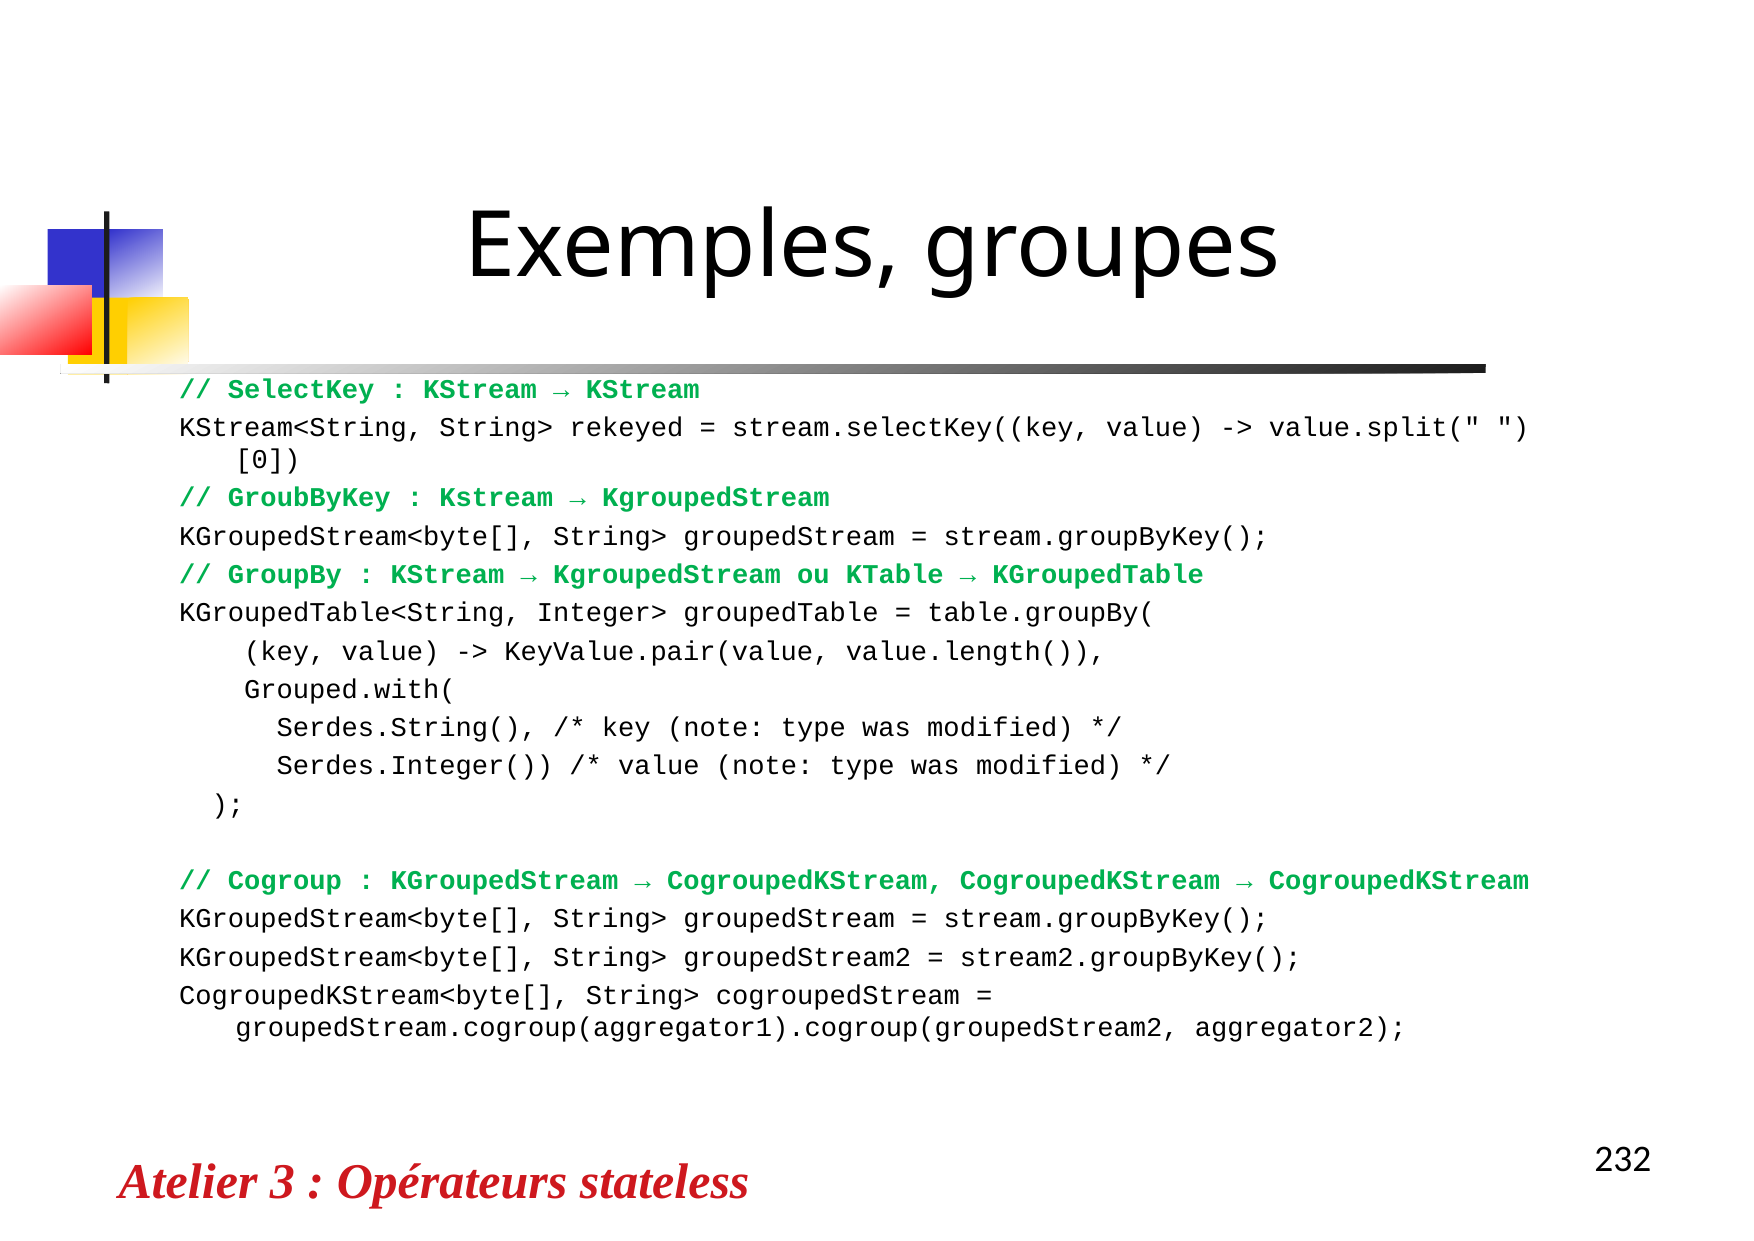

# Exemples, groupes
// SelectKey : KStream → KStream
KStream<String, String> rekeyed = stream.selectKey((key, value) -> value.split(" ")[0])
// GroubByKey : Kstream → KgroupedStream
KGroupedStream<byte[], String> groupedStream = stream.groupByKey();
// GroupBy : KStream → KgroupedStream ou KTable → KGroupedTable
KGroupedTable<String, Integer> groupedTable = table.groupBy(
 (key, value) -> KeyValue.pair(value, value.length()),
 Grouped.with(
 Serdes.String(), /* key (note: type was modified) */
 Serdes.Integer()) /* value (note: type was modified) */
 );
// Cogroup : KGroupedStream → CogroupedKStream, CogroupedKStream → CogroupedKStream
KGroupedStream<byte[], String> groupedStream = stream.groupByKey();
KGroupedStream<byte[], String> groupedStream2 = stream2.groupByKey();
CogroupedKStream<byte[], String> cogroupedStream = groupedStream.cogroup(aggregator1).cogroup(groupedStream2, aggregator2);
Atelier 3 : Opérateurs stateless